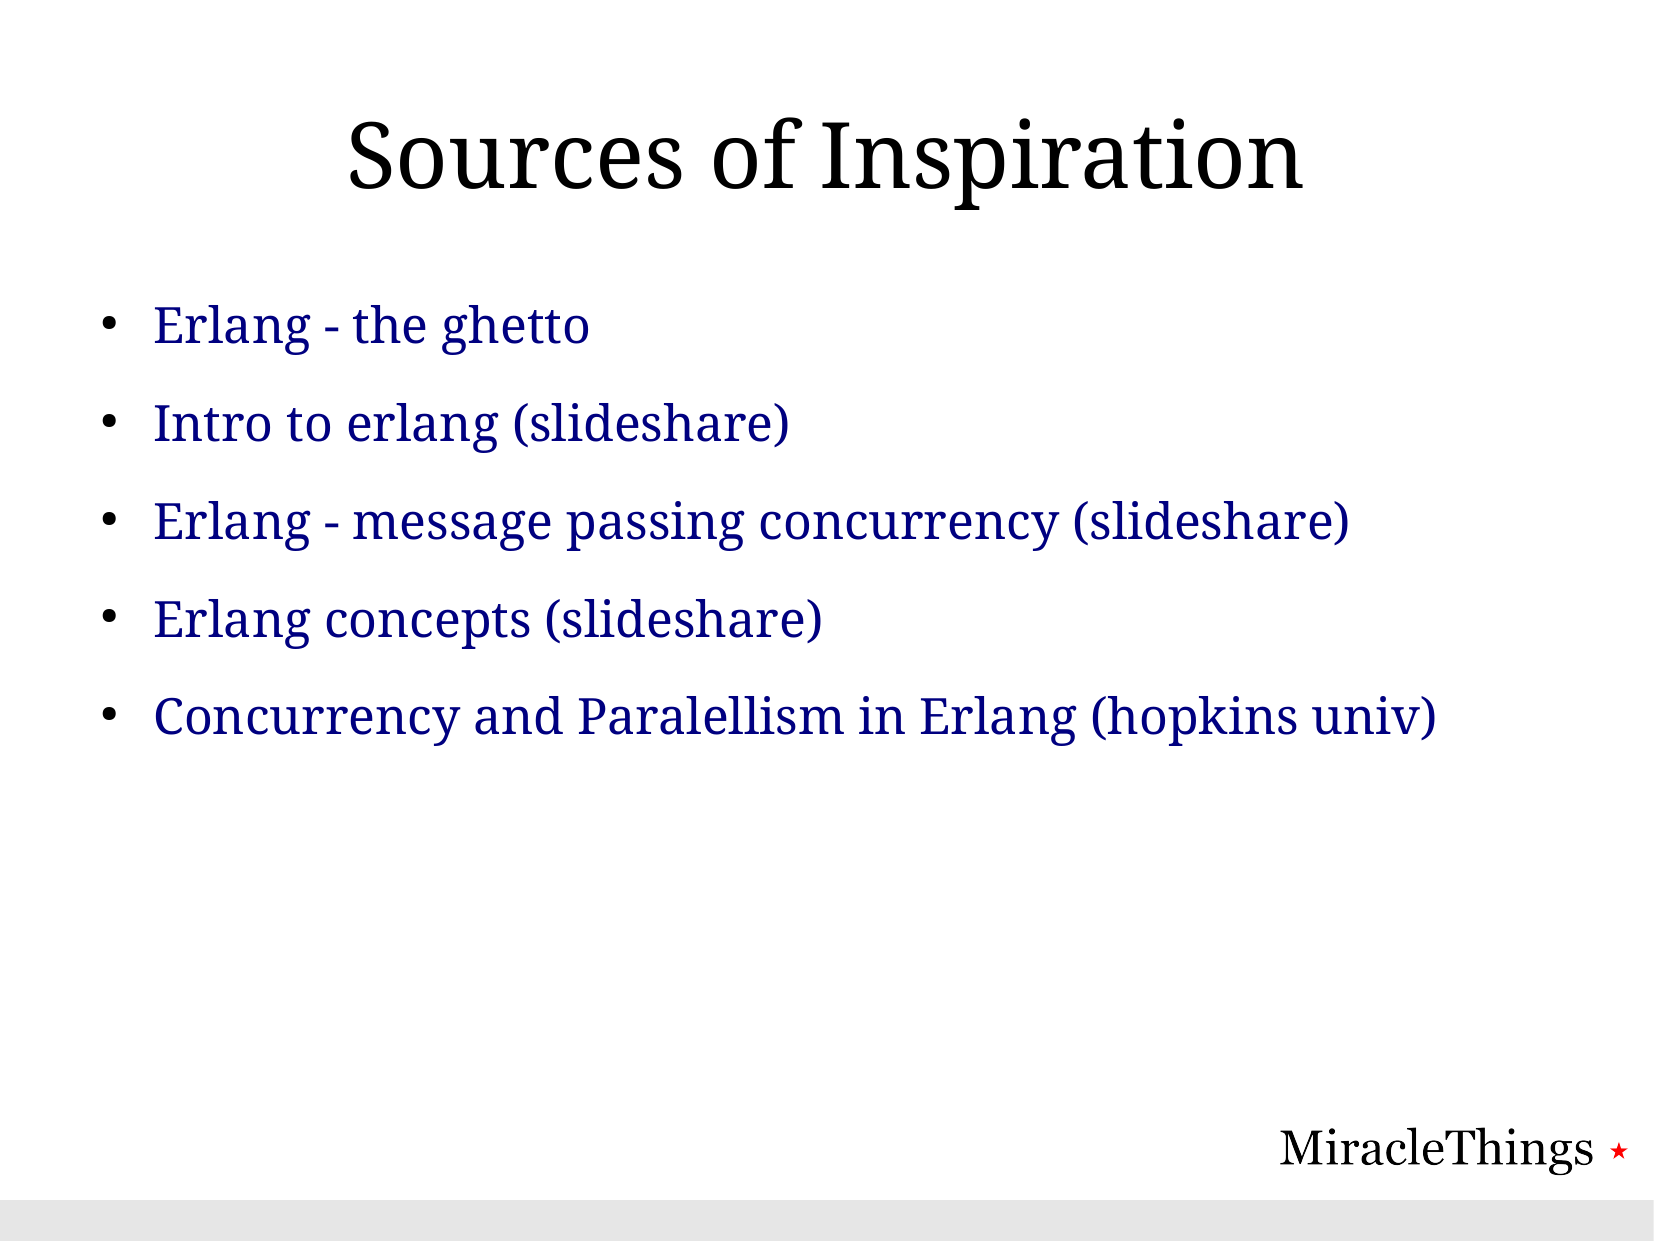

# Sources of Inspiration
Erlang - the ghetto
Intro to erlang (slideshare)
Erlang - message passing concurrency (slideshare)
Erlang concepts (slideshare)
Concurrency and Paralellism in Erlang (hopkins univ)